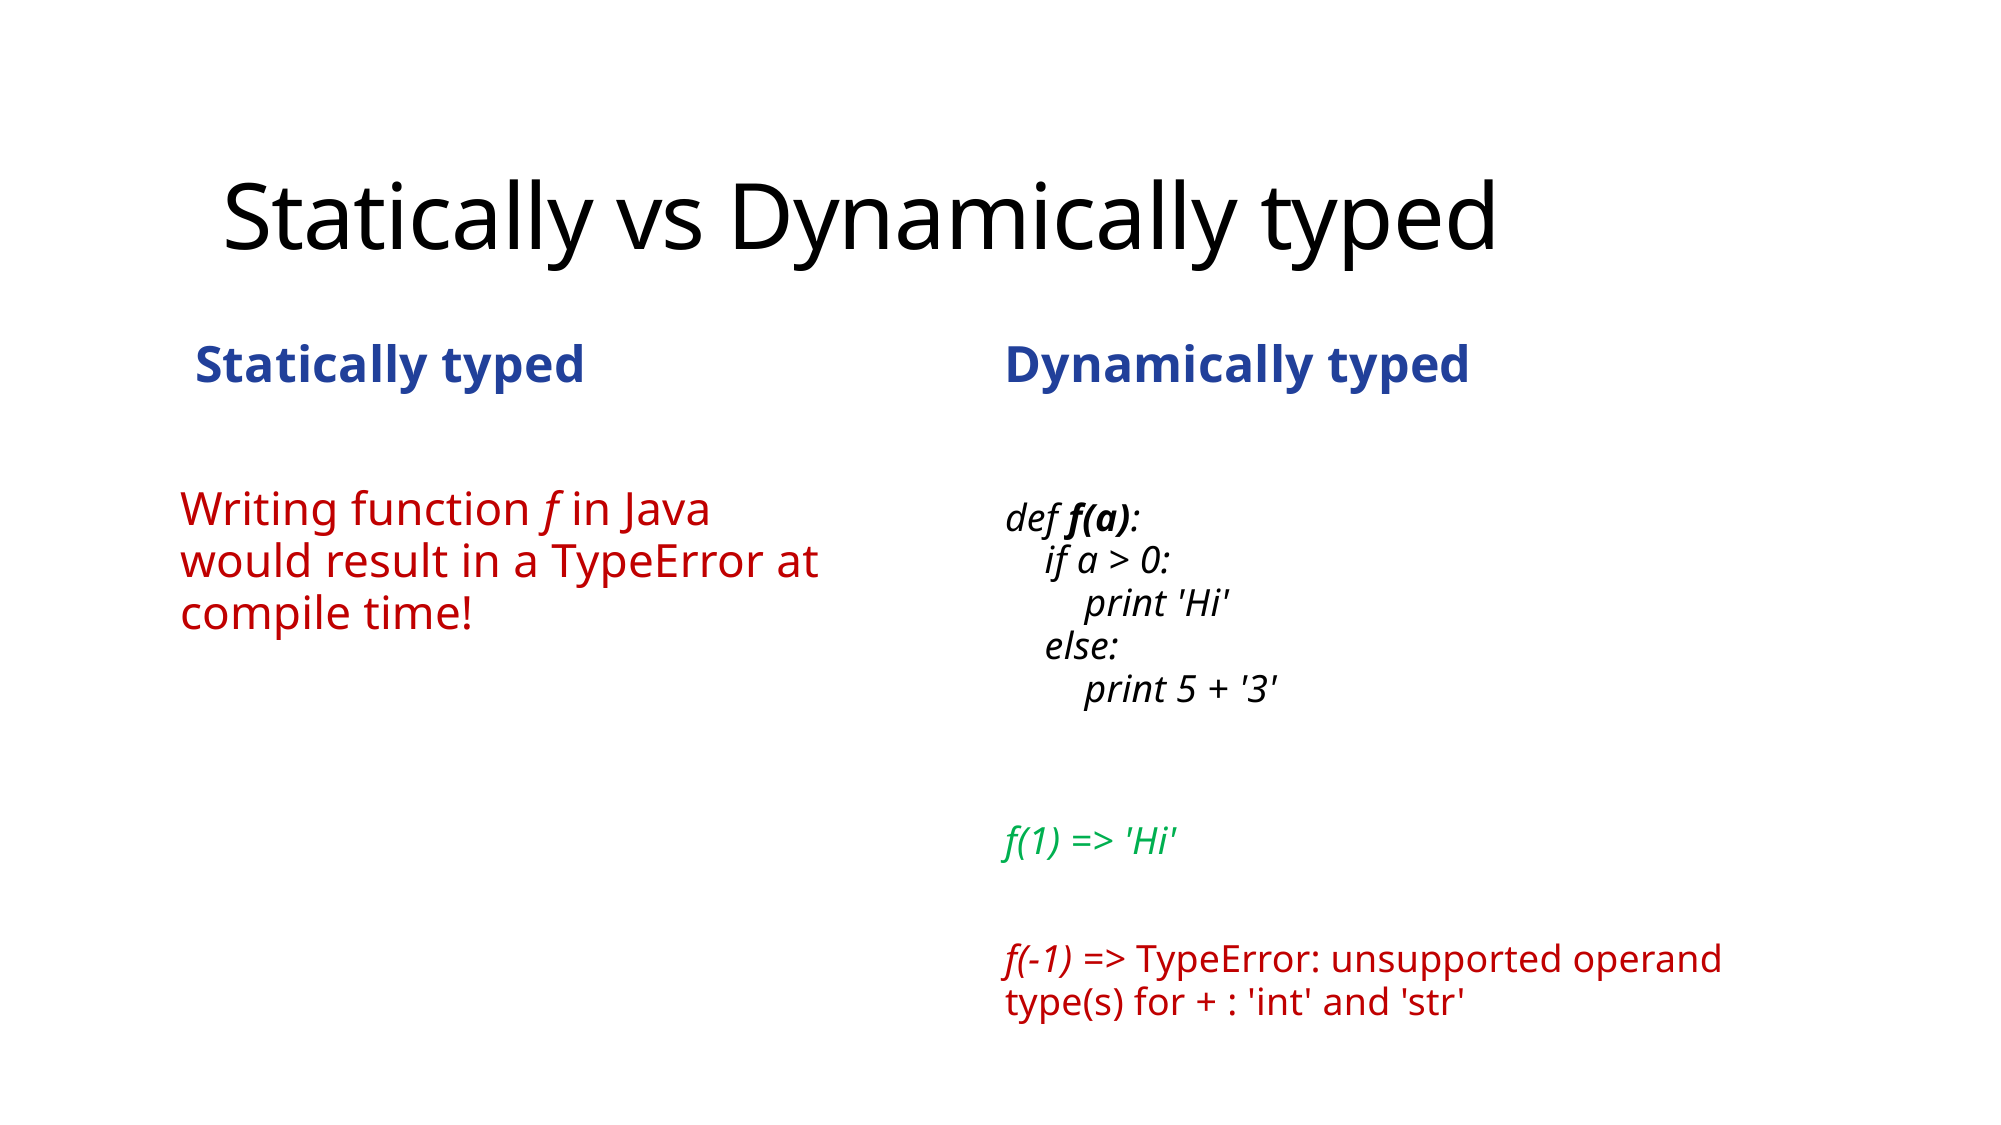

# Statically vs Dynamically typed
Statically typed
Dynamically typed
def f(a):
    if a > 0:
        print 'Hi'
    else:
        print 5 + '3'
f(1) => 'Hi'
f(-1) => TypeError: unsupported operand type(s) for + : 'int' and 'str'
 
Writing function f in Java
would result in a TypeError at compile time!